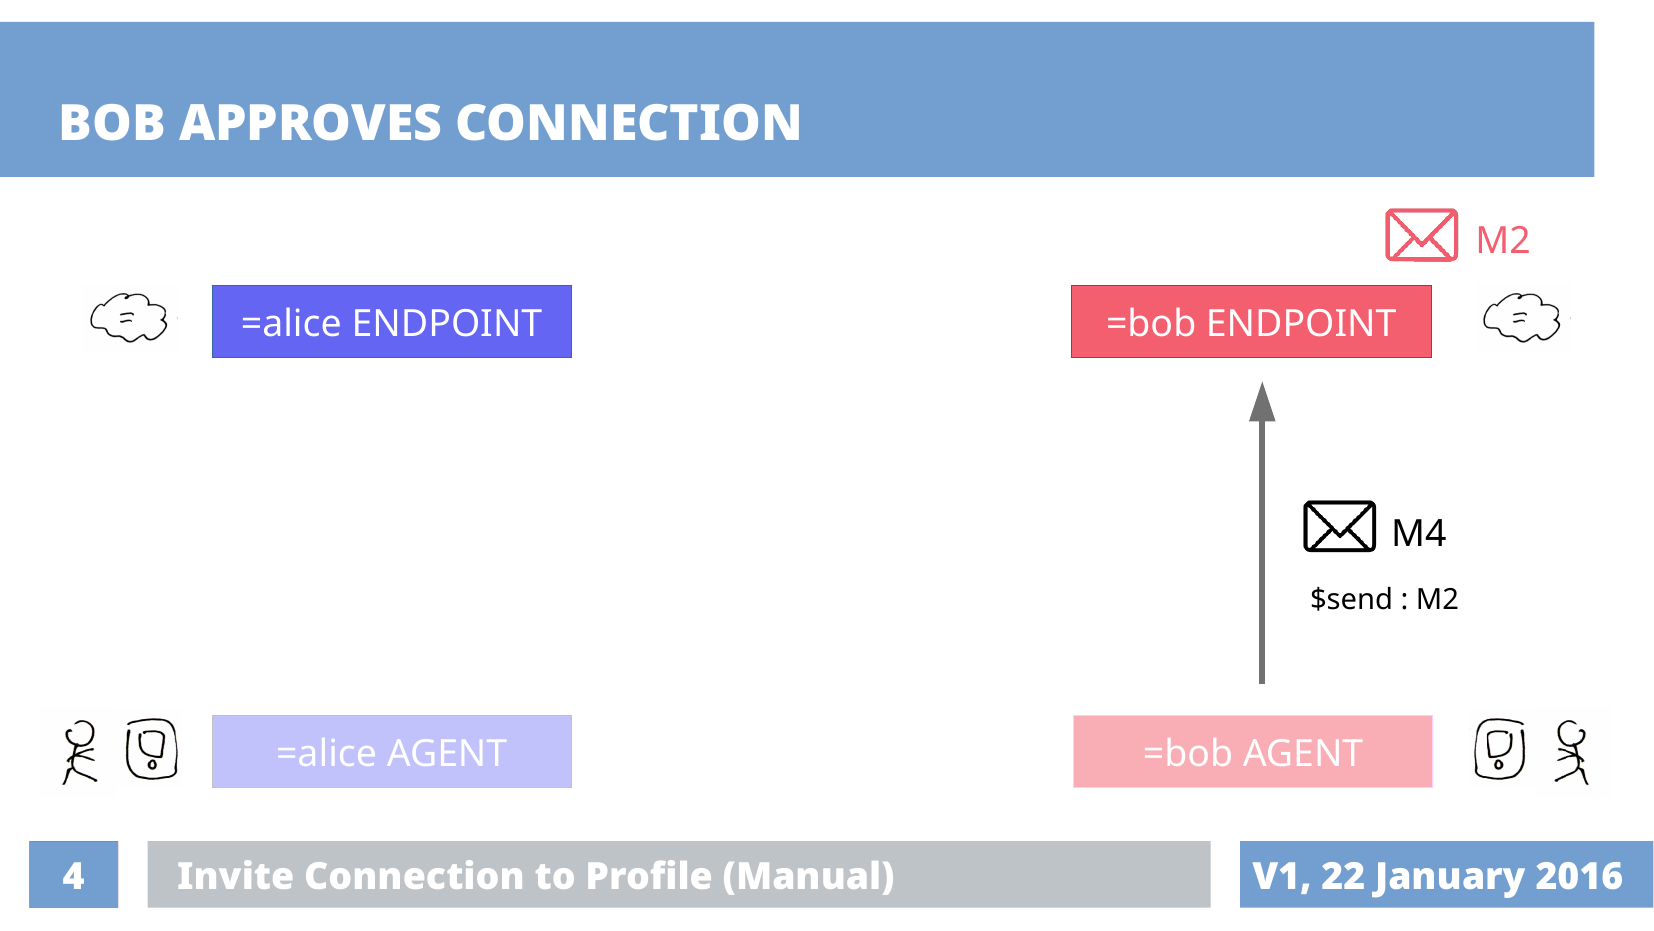

# BOB APPROVES CONNECTION
M2
=alice ENDPOINT
=bob ENDPOINT
M4
$send : M2
=alice AGENT
=bob AGENT
4
Invite Connection to Profile (Manual)
V1, 22 January 2016